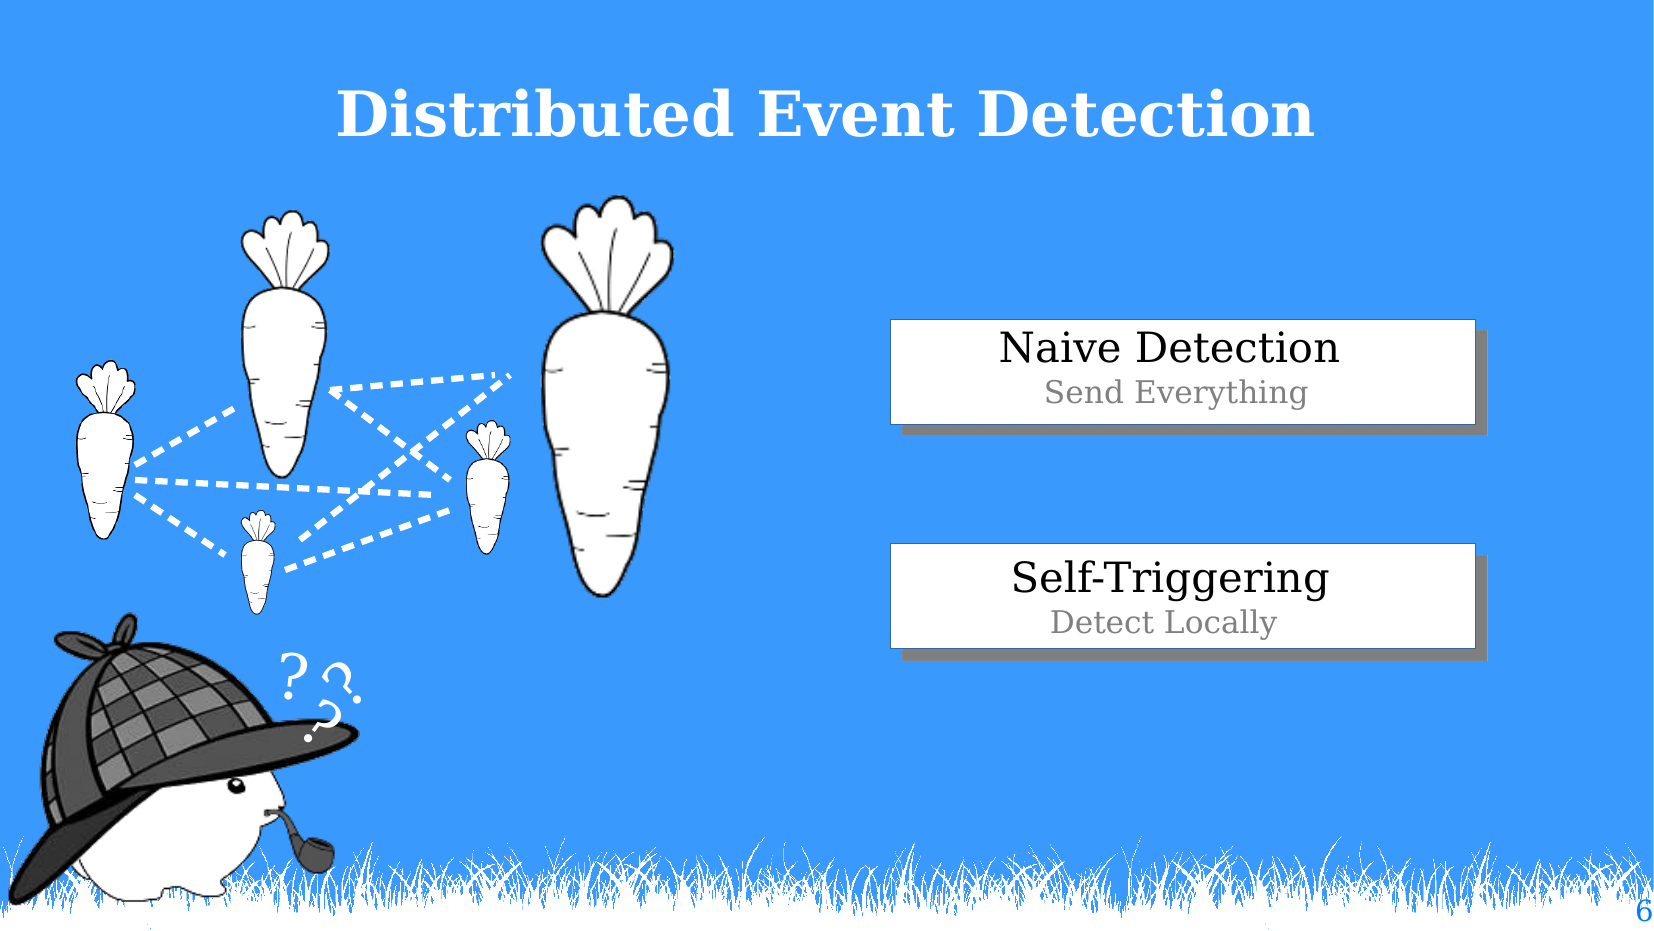

# Distributed Event Detection
Naive Detection
Send Everything
Self-Triggering
Detect Locally
?
?
?
6